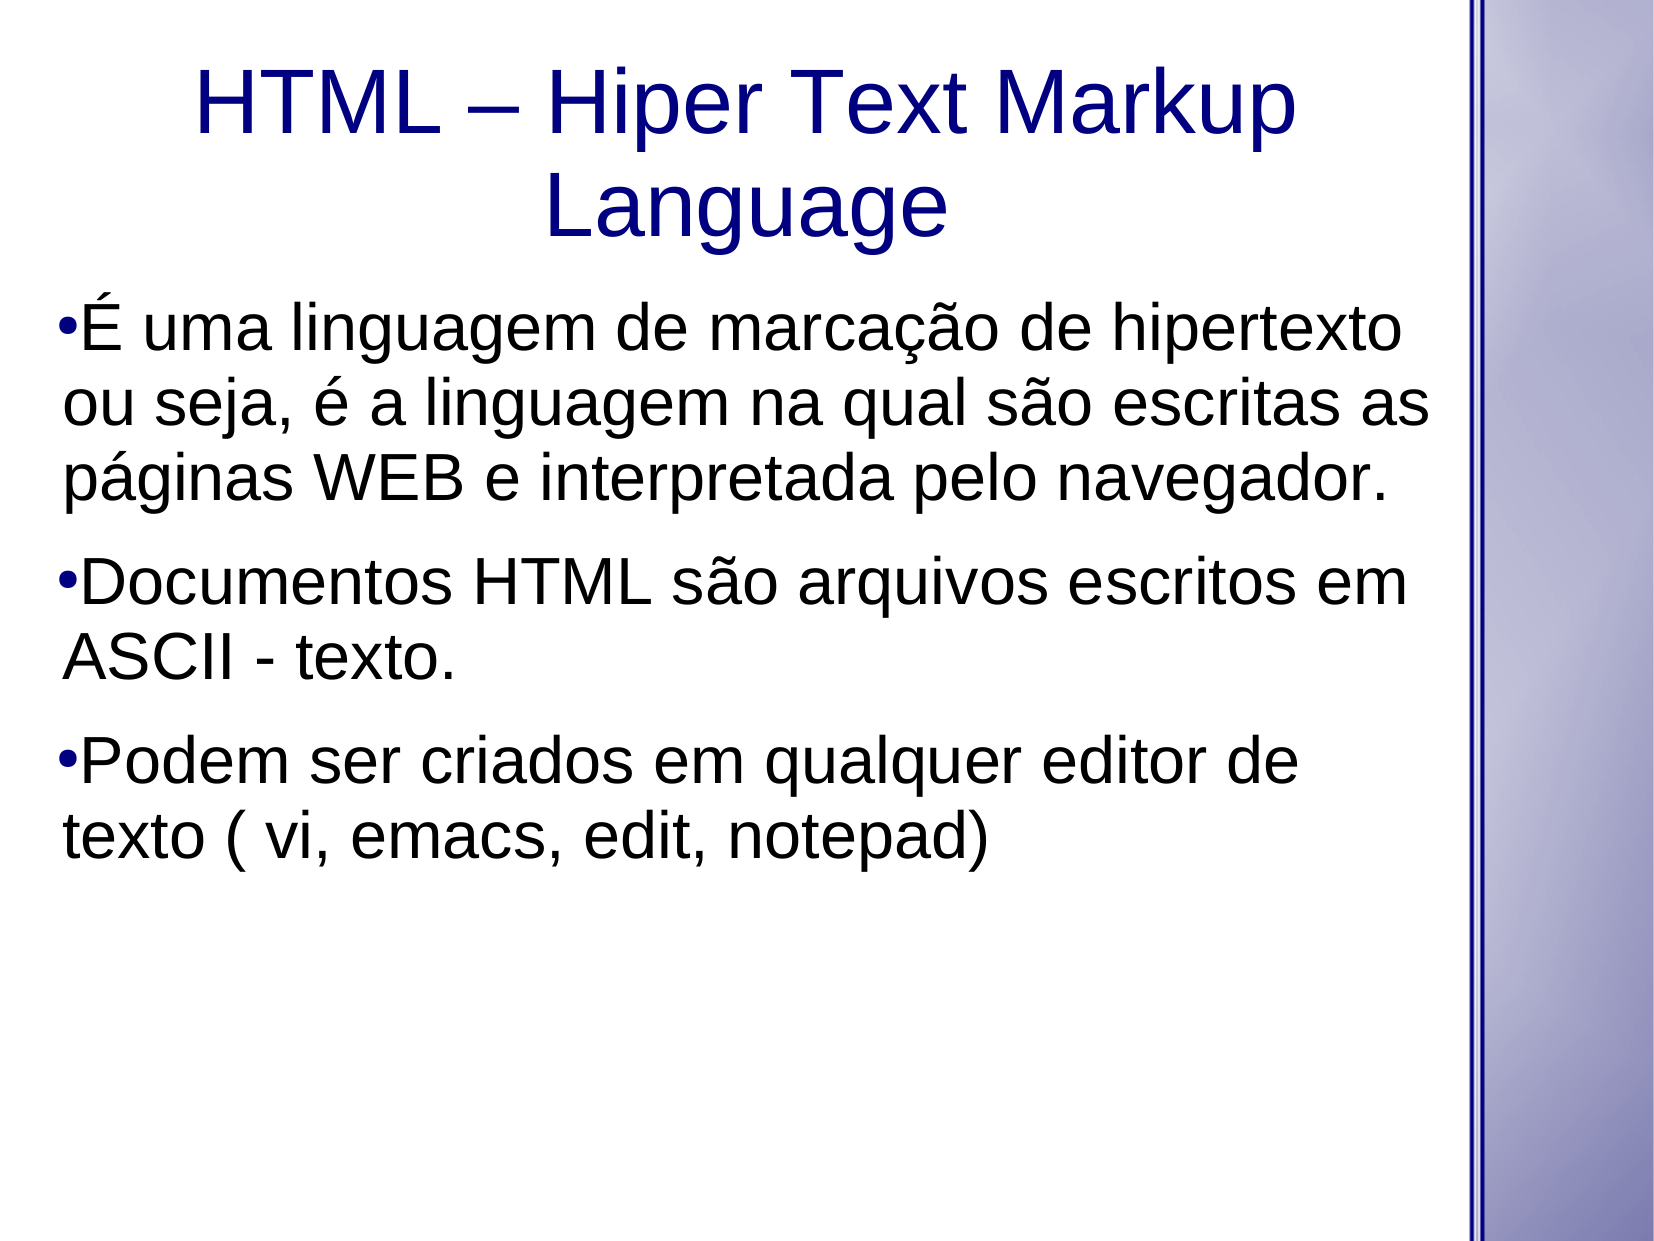

# HTML – Hiper Text Markup Language
É uma linguagem de marcação de hipertexto ou seja, é a linguagem na qual são escritas as páginas WEB e interpretada pelo navegador.
Documentos HTML são arquivos escritos em ASCII - texto.
Podem ser criados em qualquer editor de texto ( vi, emacs, edit, notepad)